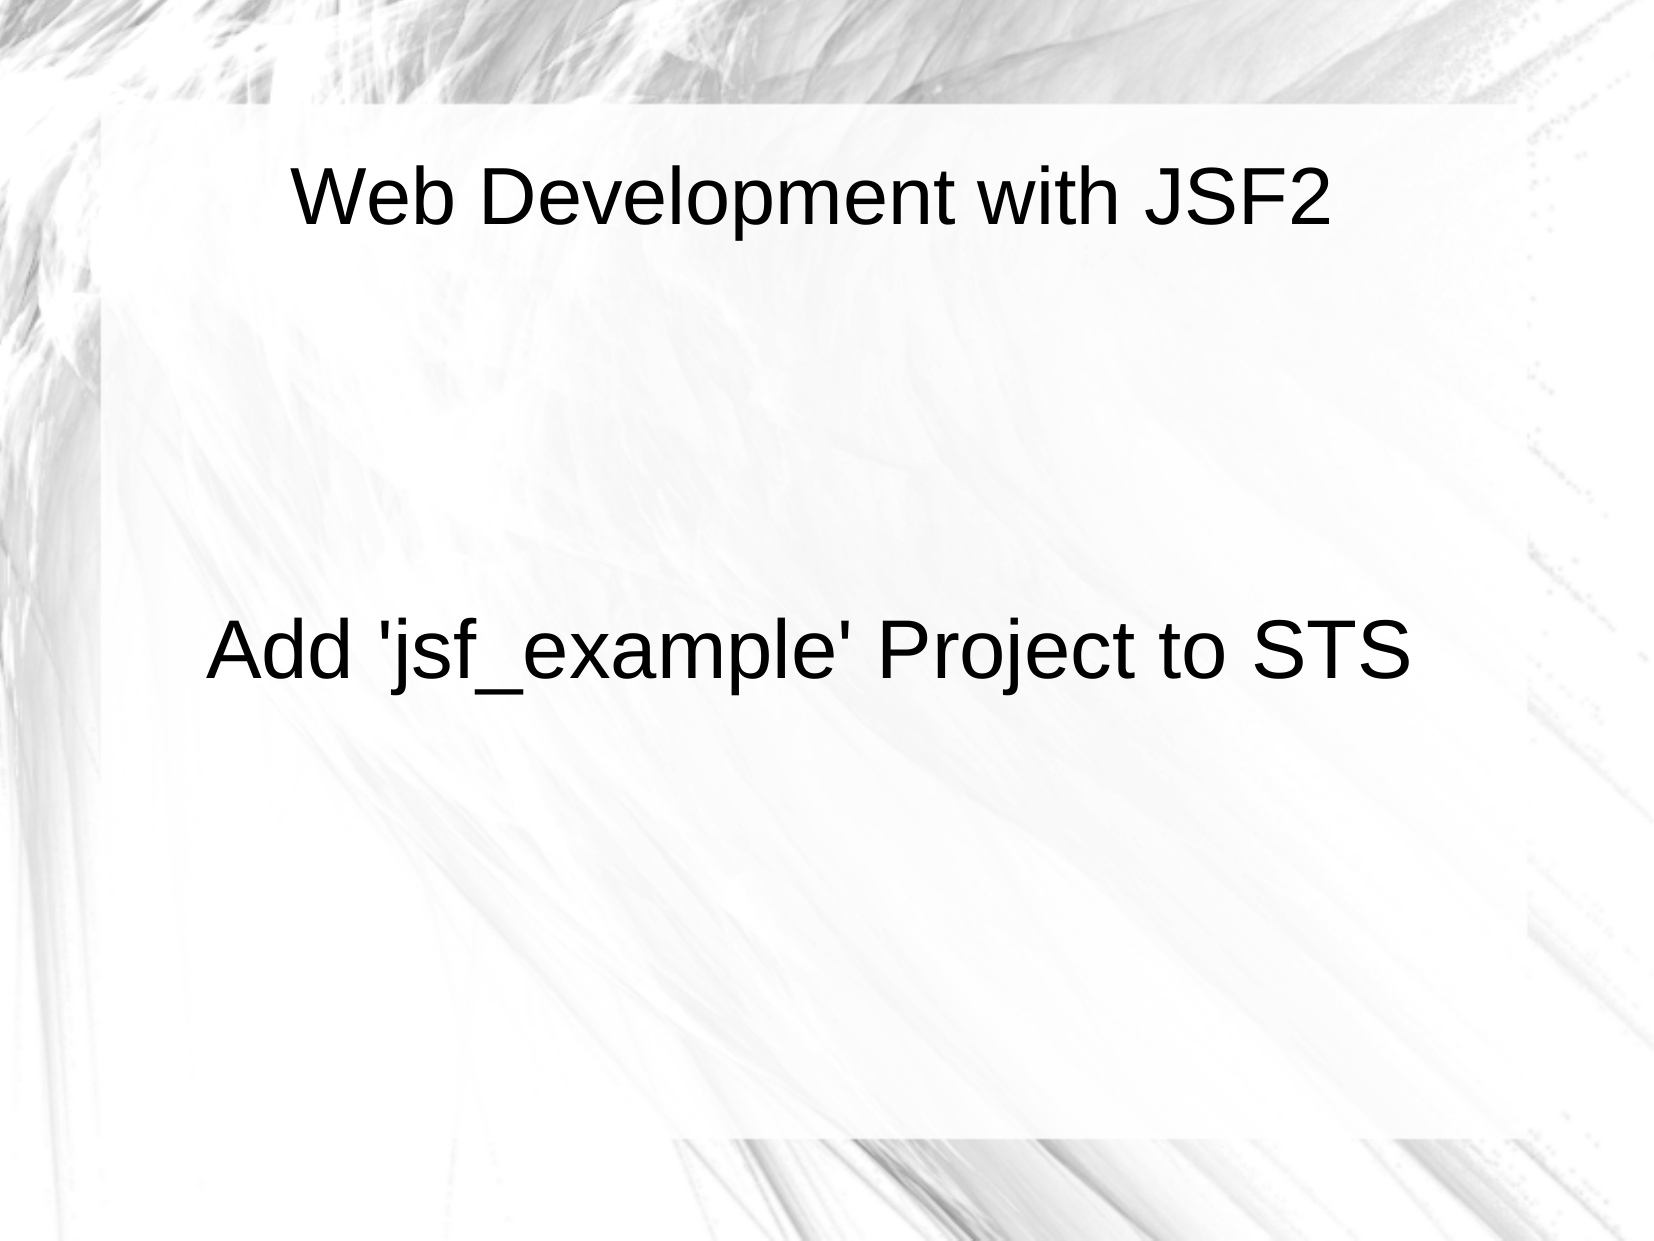

# Web Development with JSF2
Add 'jsf_example' Project to STS